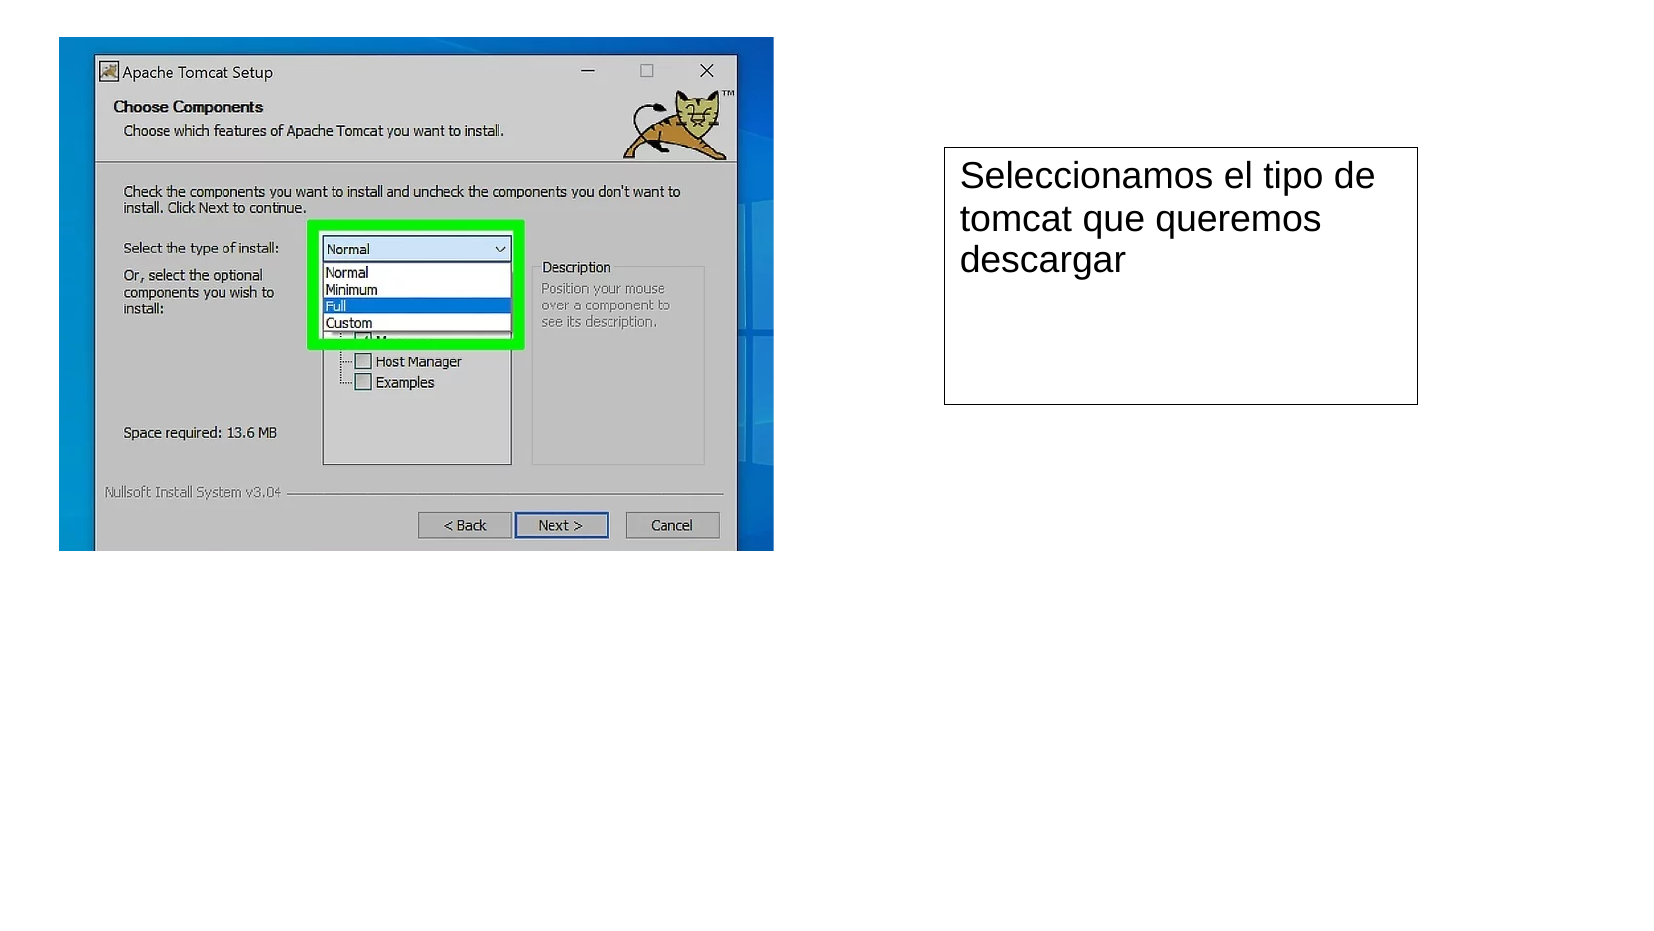

#
Seleccionamos el tipo de tomcat que queremos descargar